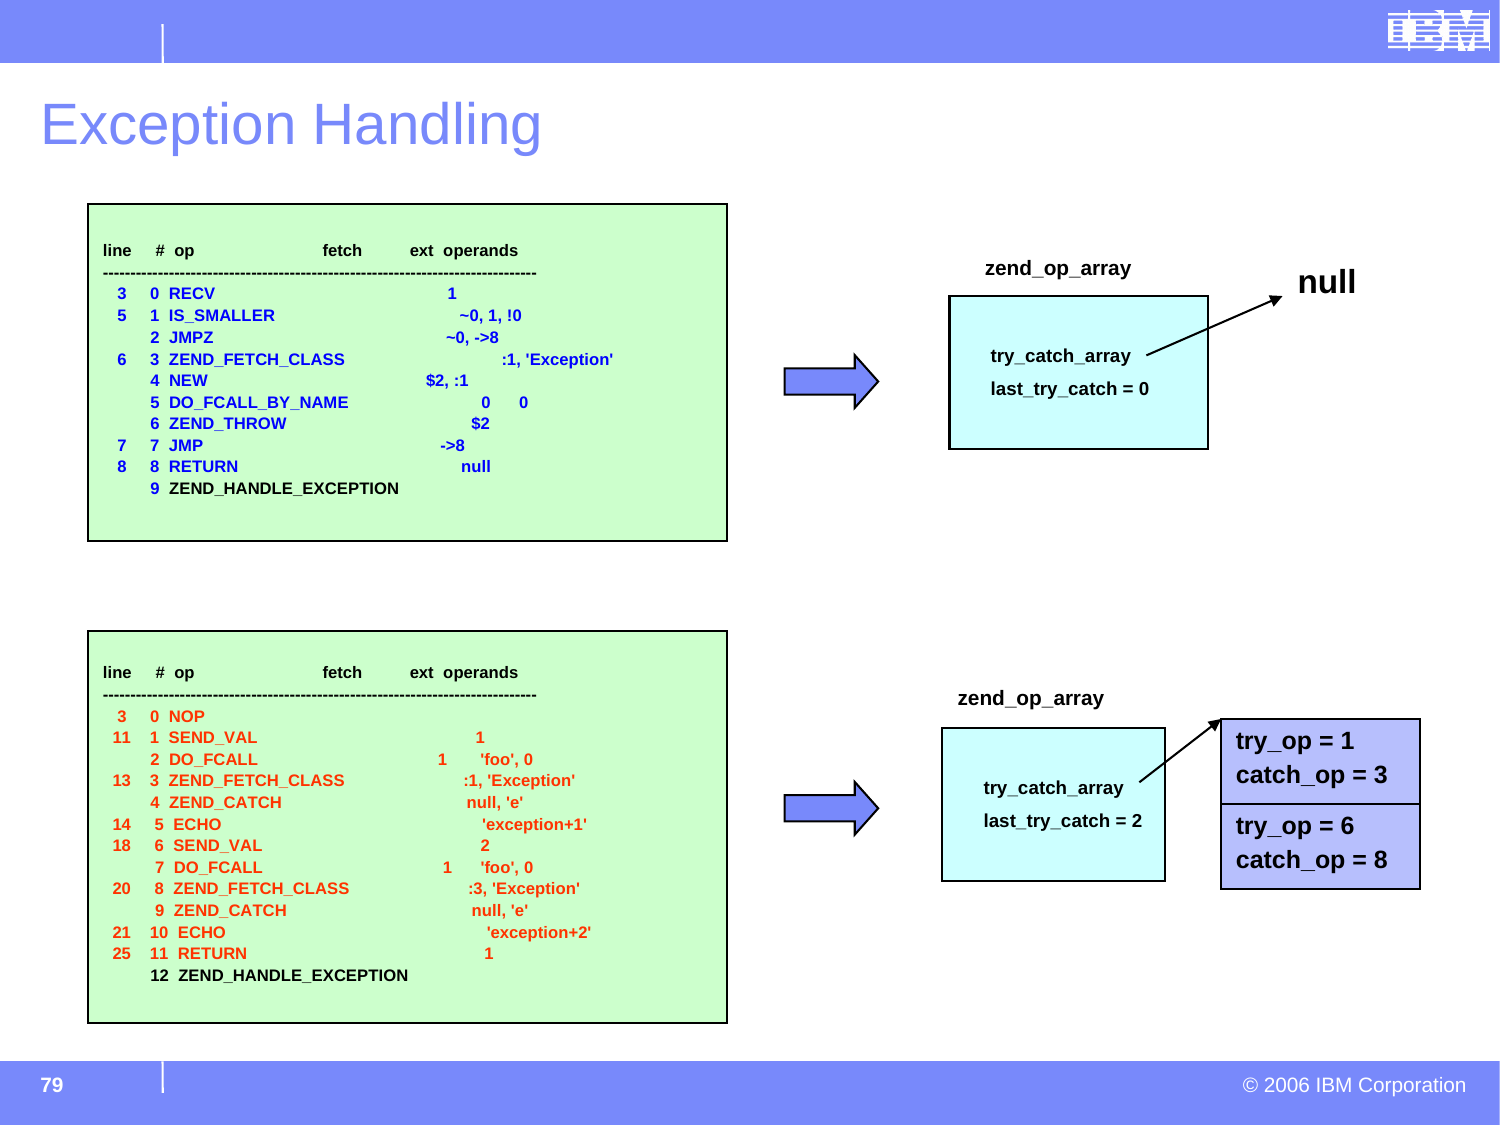

# Exception Handling
line # op fetch ext operands
-------------------------------------------------------------------------------
 3 0 RECV 1
 5 1 IS_SMALLER ~0, 1, !0
 2 JMPZ ~0, ->8
 6 3 ZEND_FETCH_CLASS :1, 'Exception'
 4 NEW $2, :1
 5 DO_FCALL_BY_NAME 0 0
 6 ZEND_THROW $2
 7 7 JMP ->8
 8 8 RETURN null
 9 ZEND_HANDLE_EXCEPTION
zend_op_array
null
 try_catch_array
 last_try_catch = 0
line # op fetch ext operands
-------------------------------------------------------------------------------
 3 0 NOP
 11 1 SEND_VAL 1
 2 DO_FCALL 1 'foo', 0
 13 3 ZEND_FETCH_CLASS :1, 'Exception'
 4 ZEND_CATCH null, 'e'
 14 5 ECHO 'exception+1'
 18 6 SEND_VAL 2
 7 DO_FCALL 1 'foo', 0
 20 8 ZEND_FETCH_CLASS :3, 'Exception'
 9 ZEND_CATCH null, 'e'
 21 10 ECHO 'exception+2'
 25 11 RETURN 1
 12 ZEND_HANDLE_EXCEPTION
zend_op_array
try_op = 1
catch_op = 3
try_op = 6
catch_op = 8
 try_catch_array
 last_try_catch = 2
79